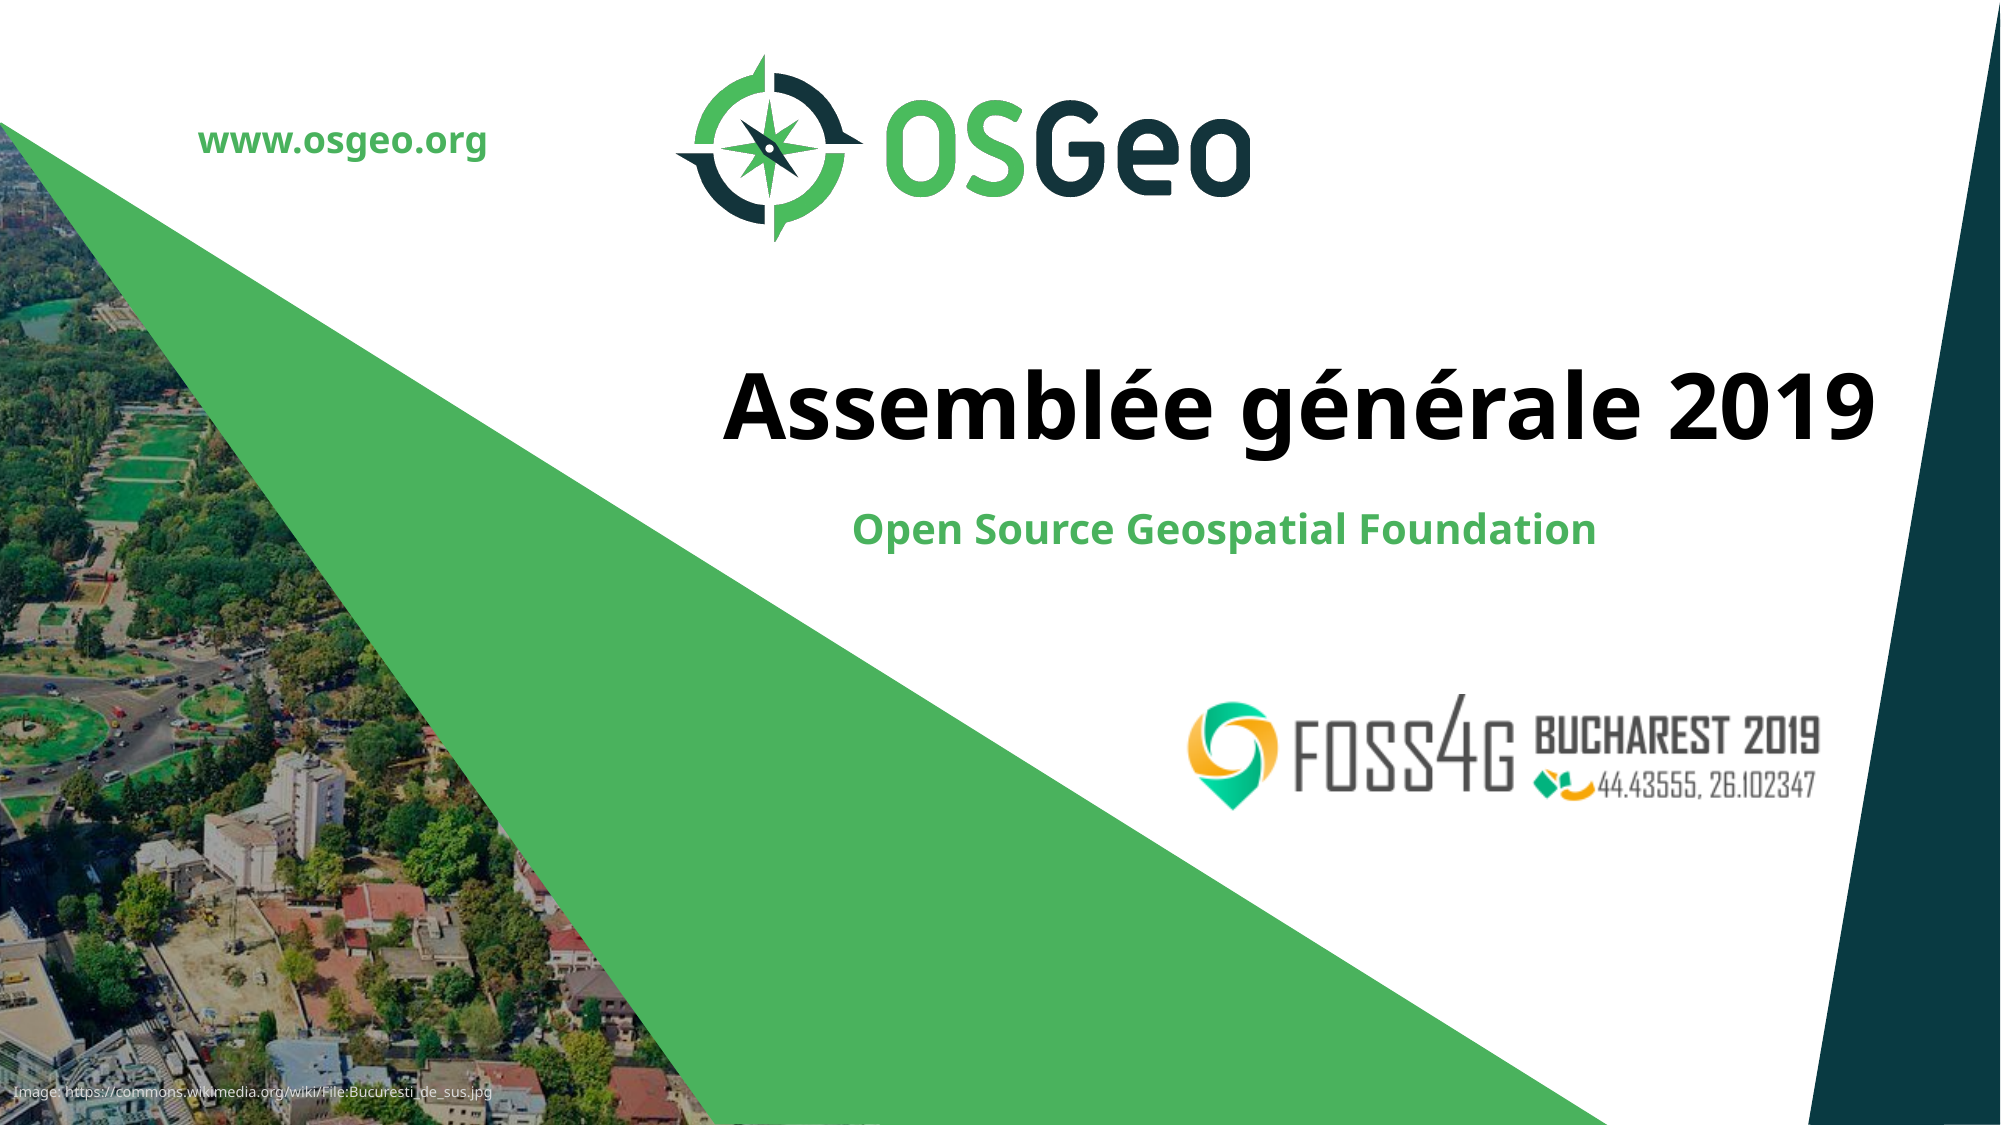

www.osgeo.org
# Assemblée générale 2019
Open Source Geospatial Foundation
Image: https://commons.wikimedia.org/wiki/File:Bucuresti_de_sus.jpg